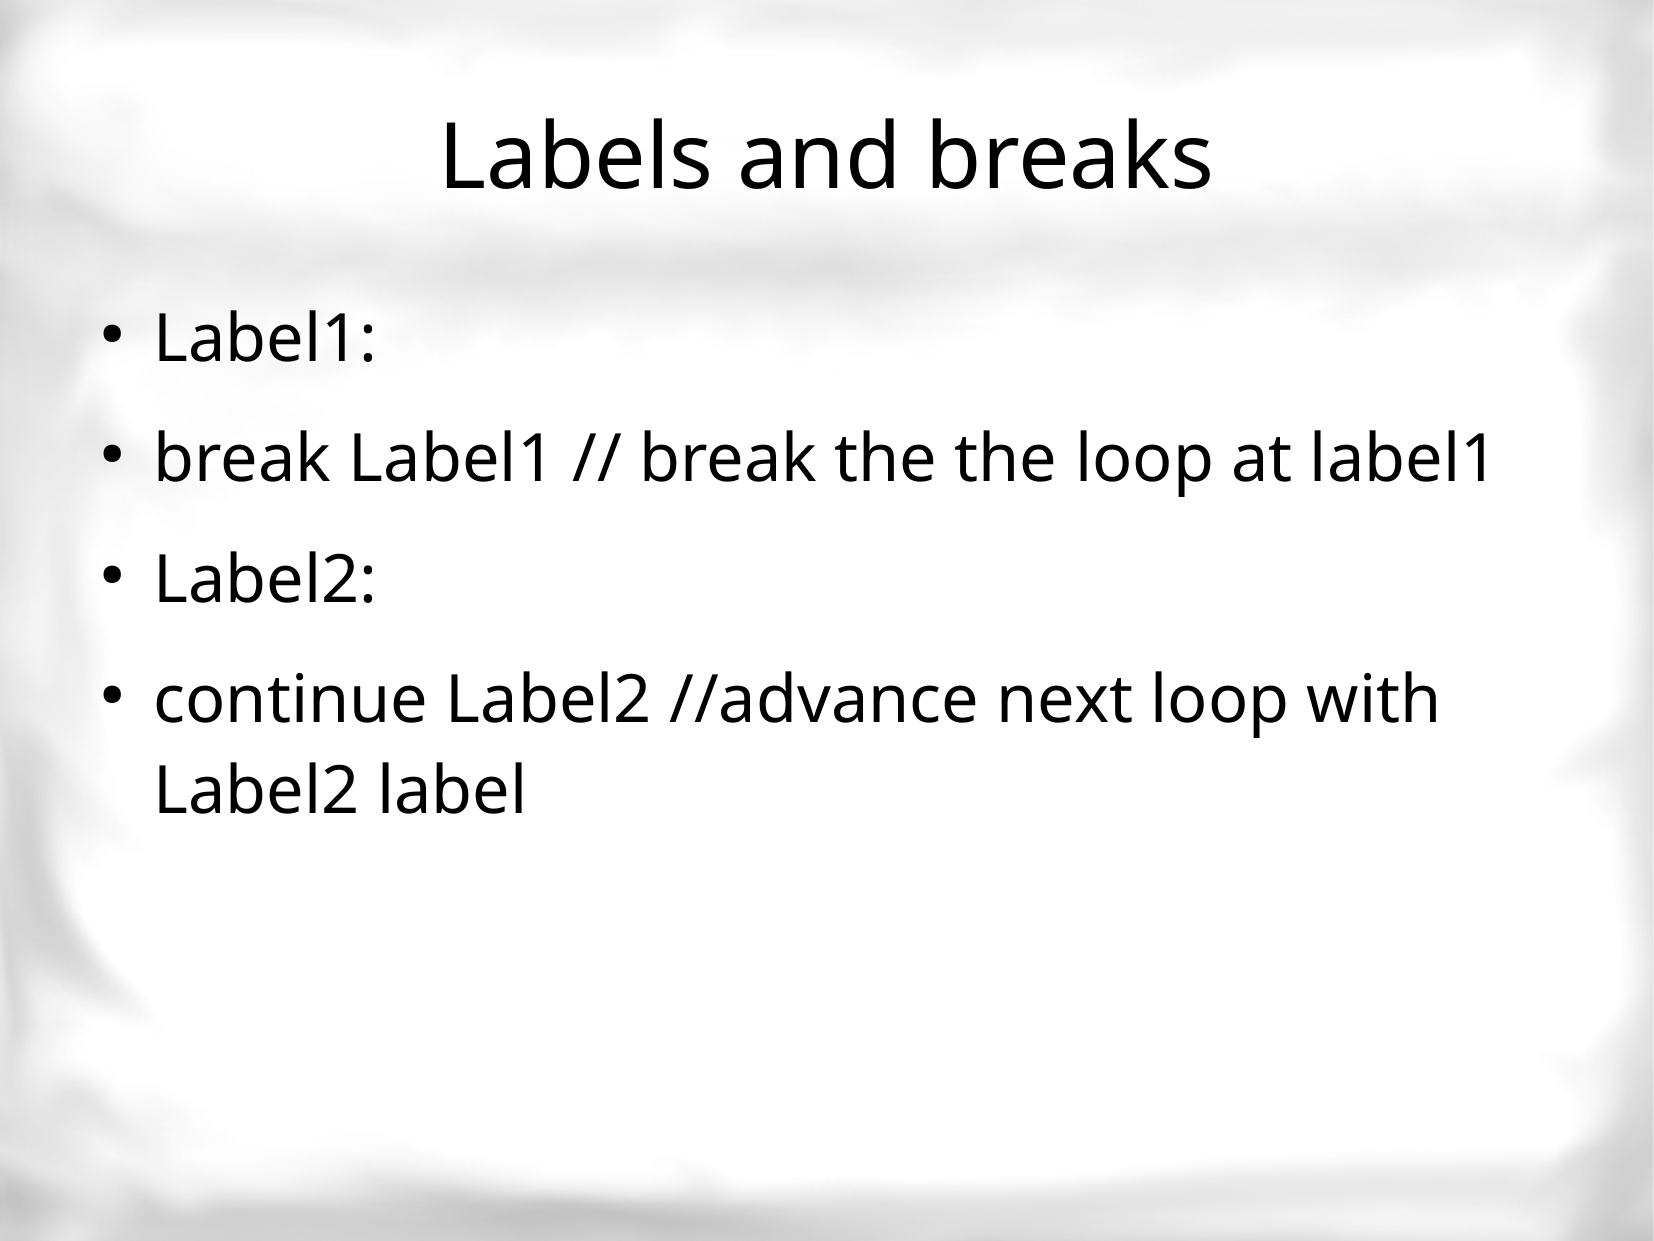

# Labels and breaks
Label1:
break Label1 // break the the loop at label1
Label2:
continue Label2 //advance next loop with Label2 label